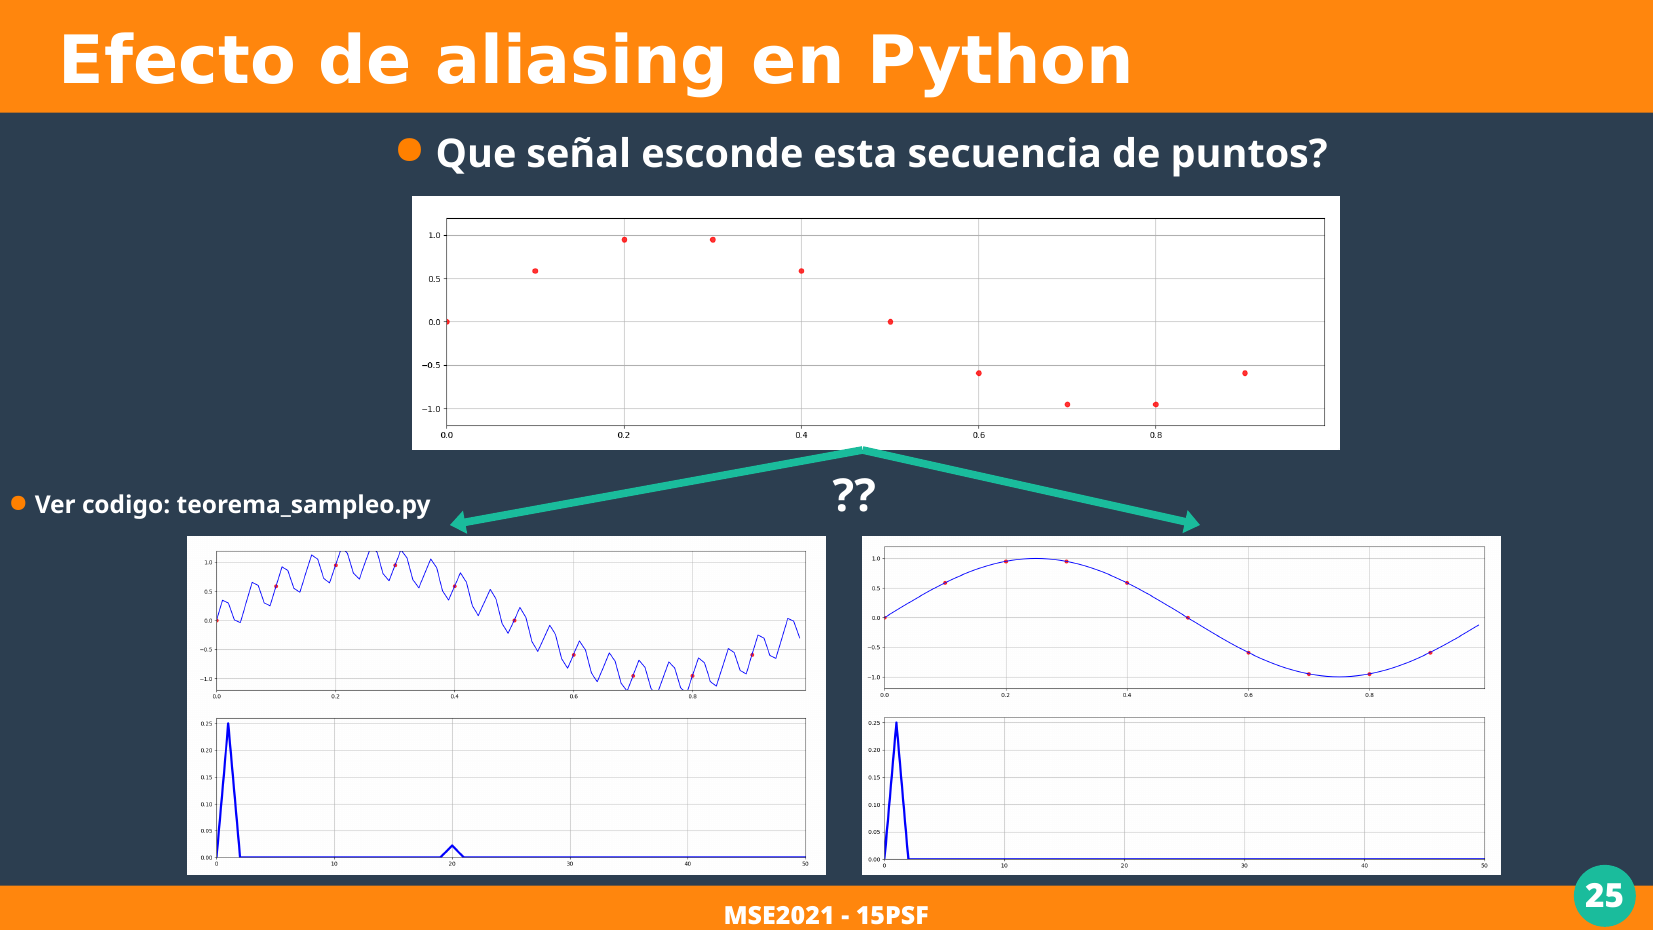

# Efecto de aliasing en Python
Que señal esconde esta secuencia de puntos?
??
Ver codigo: teorema_sampleo.py
MSE2021 - 15PSF